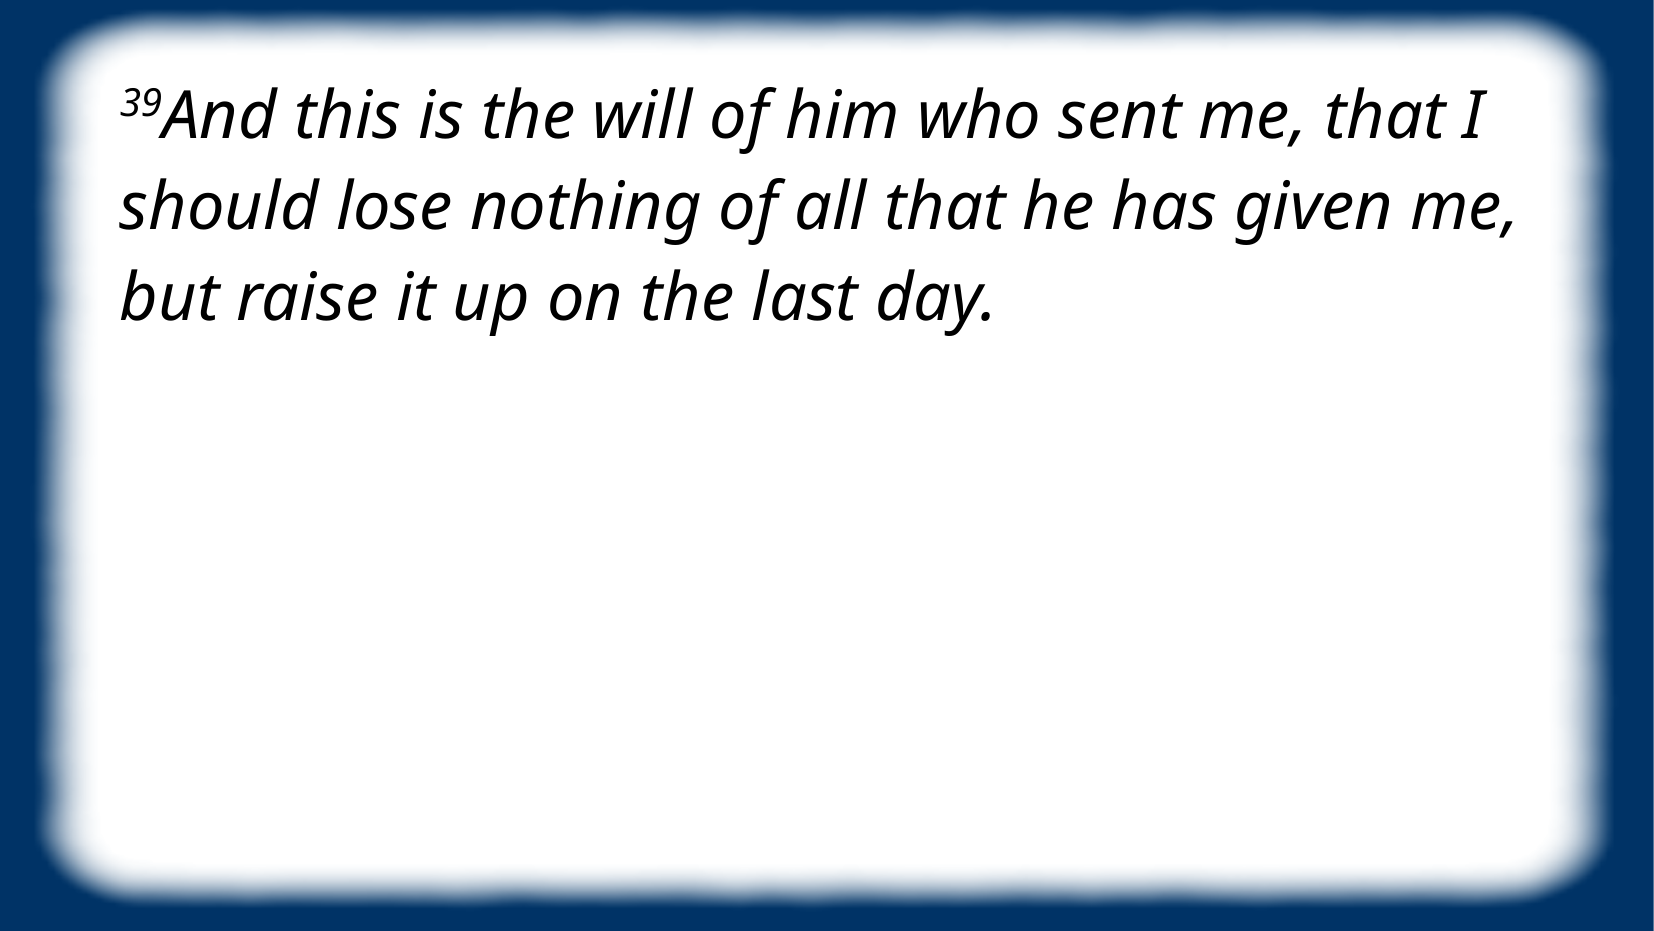

39And this is the will of him who sent me, that I should lose nothing of all that he has given me, but raise it up on the last day.